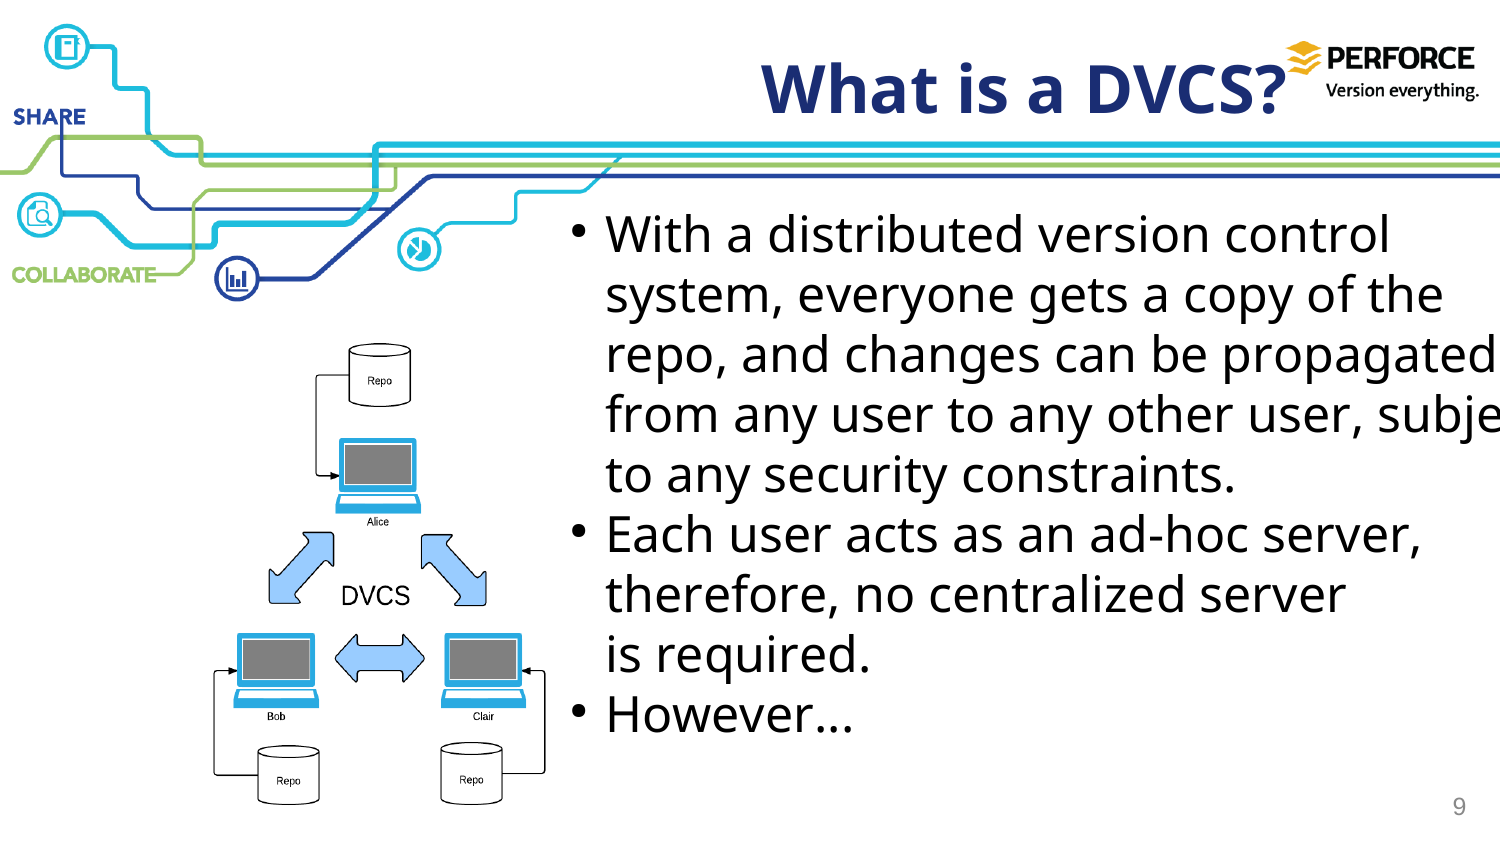

# What is a DVCS?
With a distributed version control
system, everyone gets a copy of the
repo, and changes can be propagated
from any user to any other user, subject
to any security constraints.
Each user acts as an ad-hoc server,
therefore, no centralized server
is required.
However...